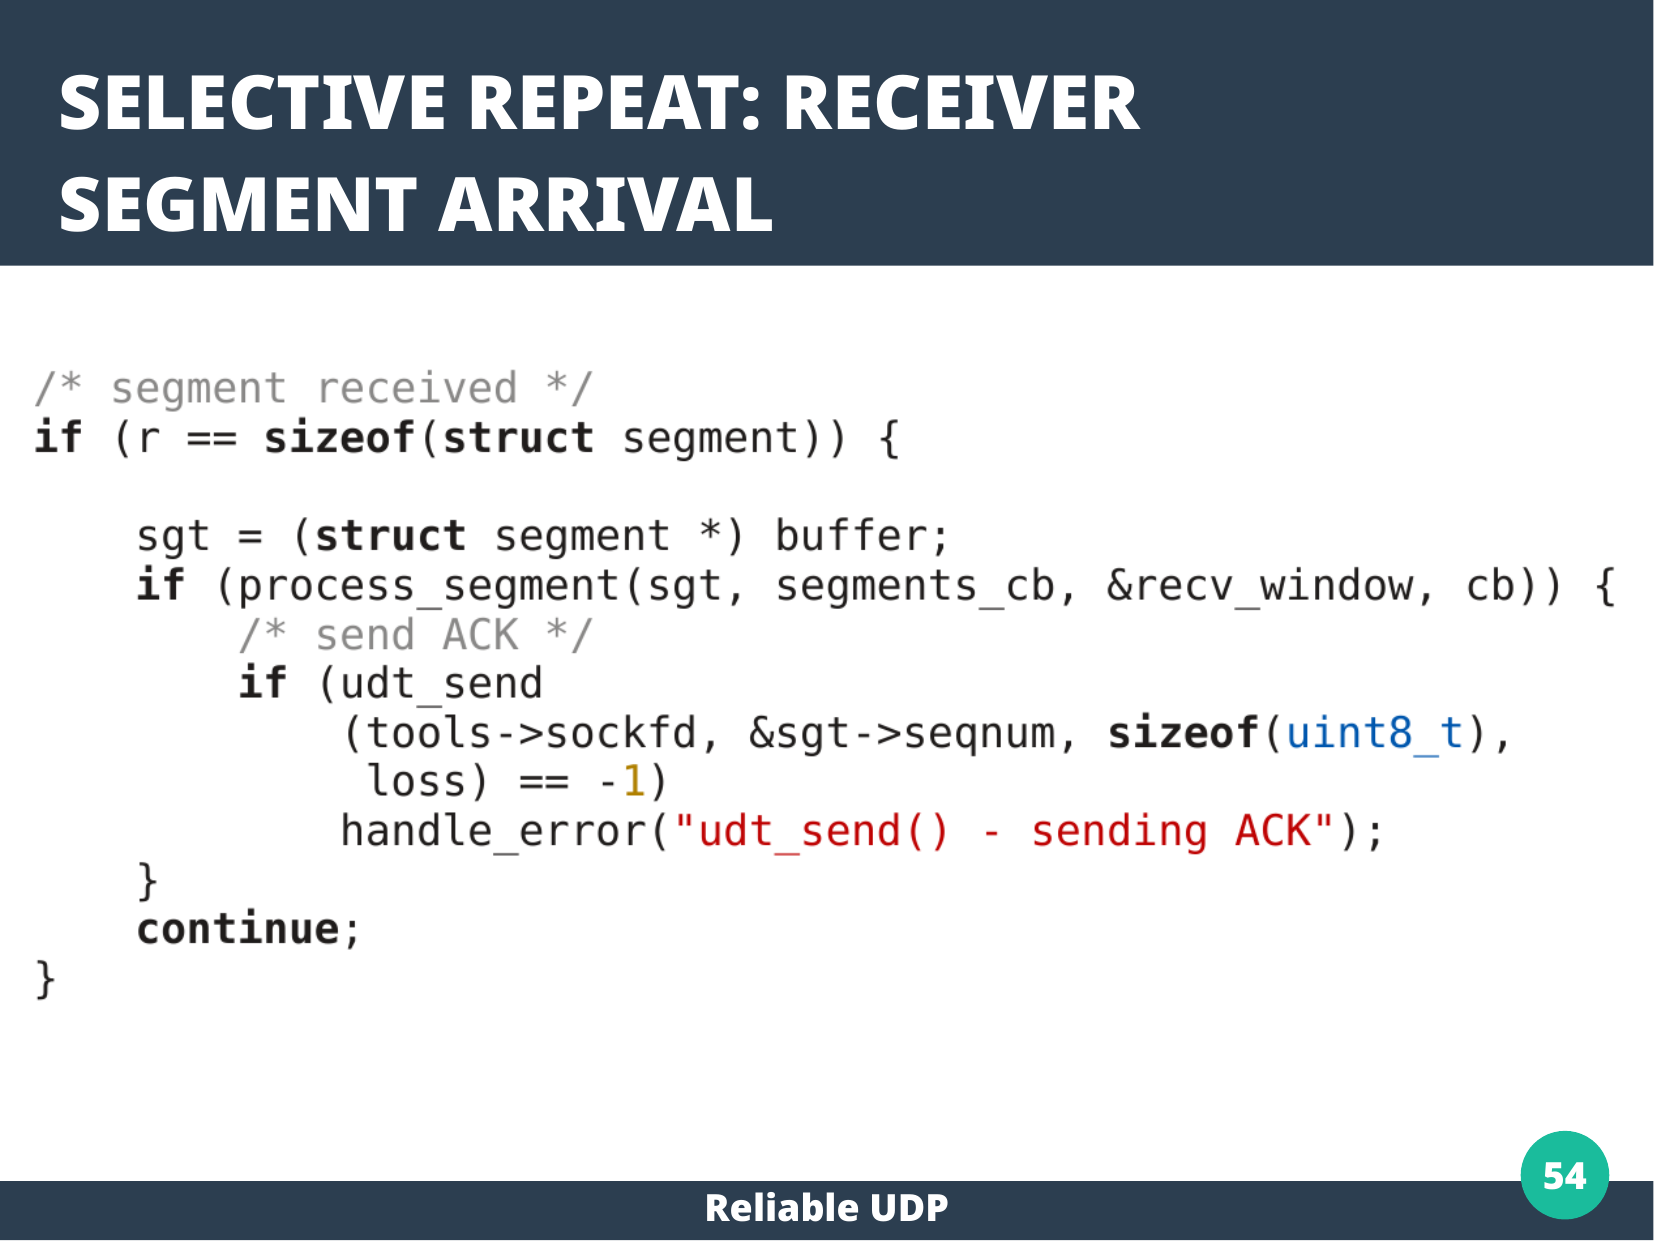

# SELECTIVE REPEAT: RECEIVER SEGMENT ARRIVAL
54
Reliable UDP